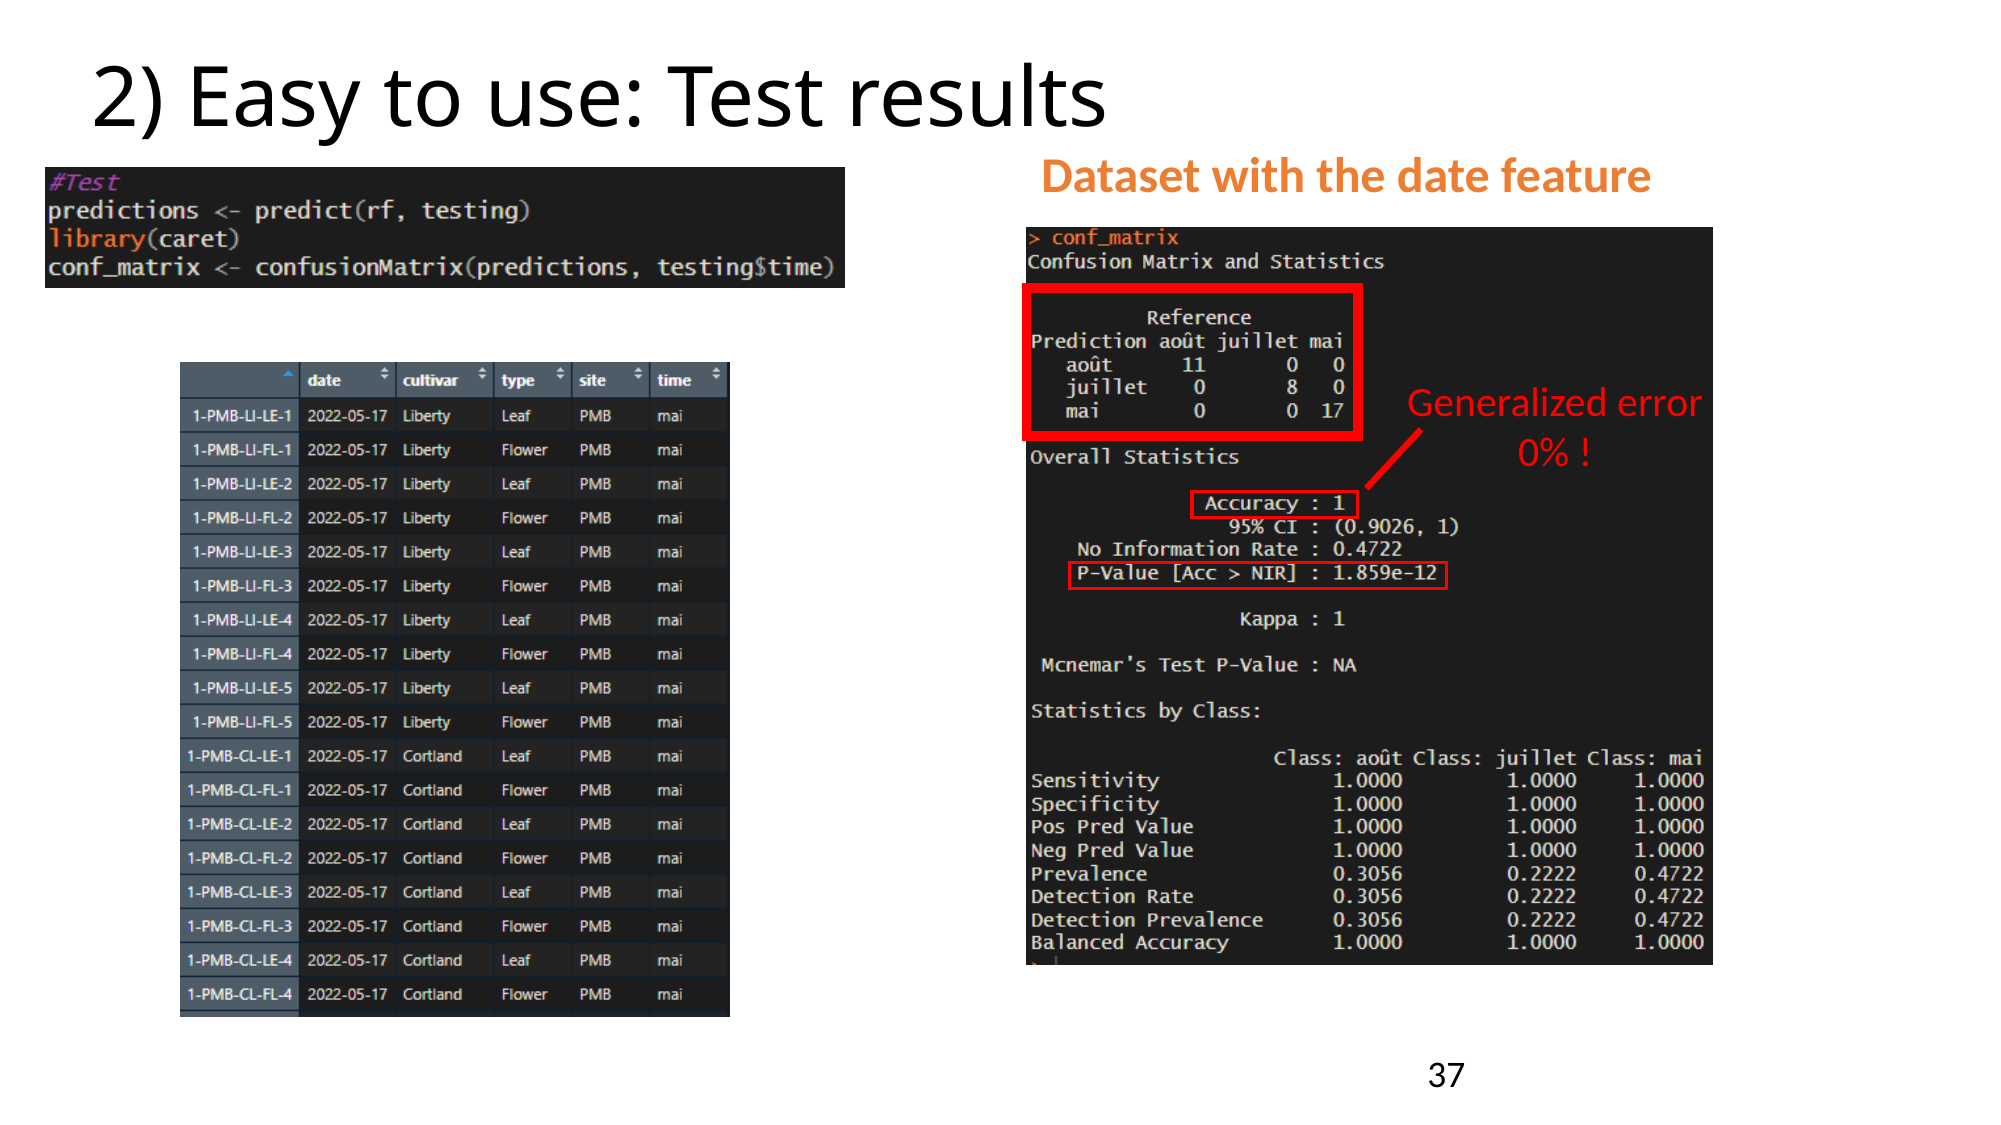

2) Easy to use: Test results
Dataset with the date feature
Generalized error
0% !
35